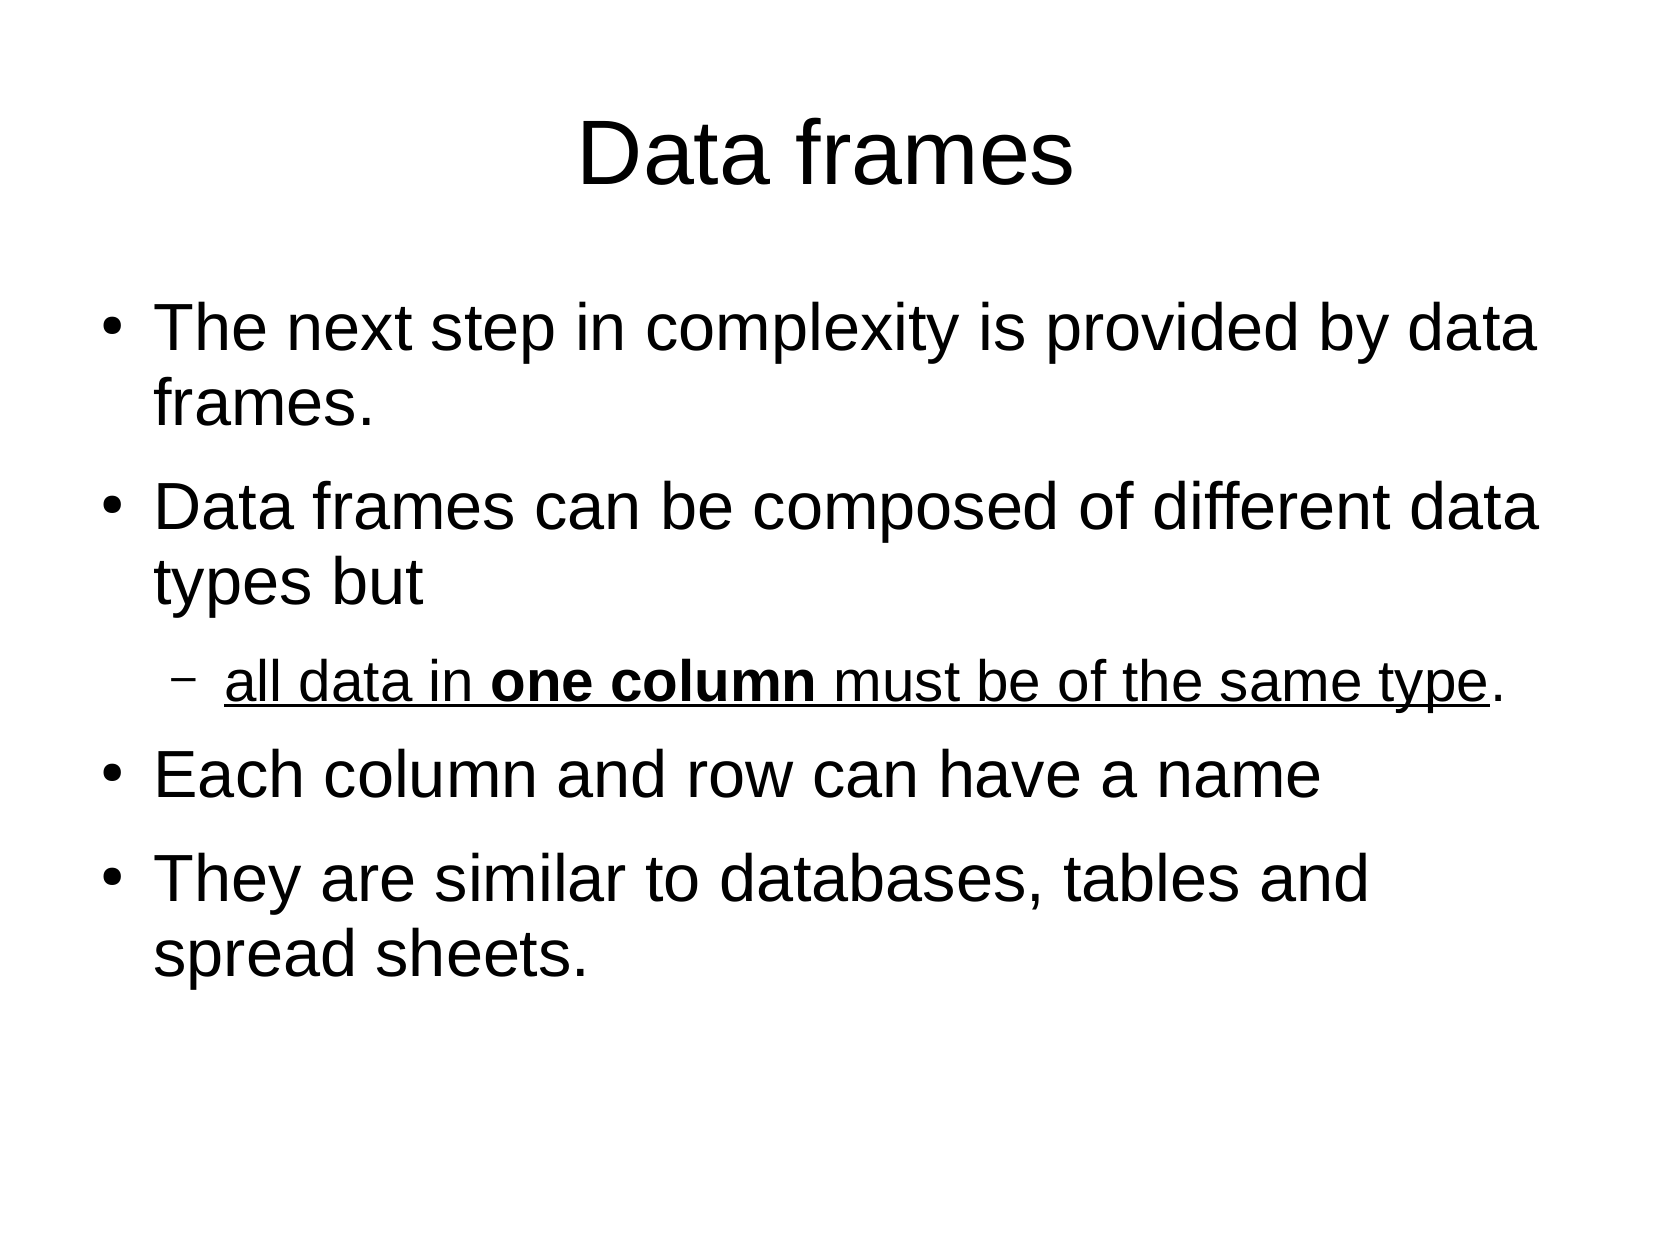

# Data frames
The next step in complexity is provided by data frames.
Data frames can be composed of different data types but
all data in one column must be of the same type.
Each column and row can have a name
They are similar to databases, tables and spread sheets.